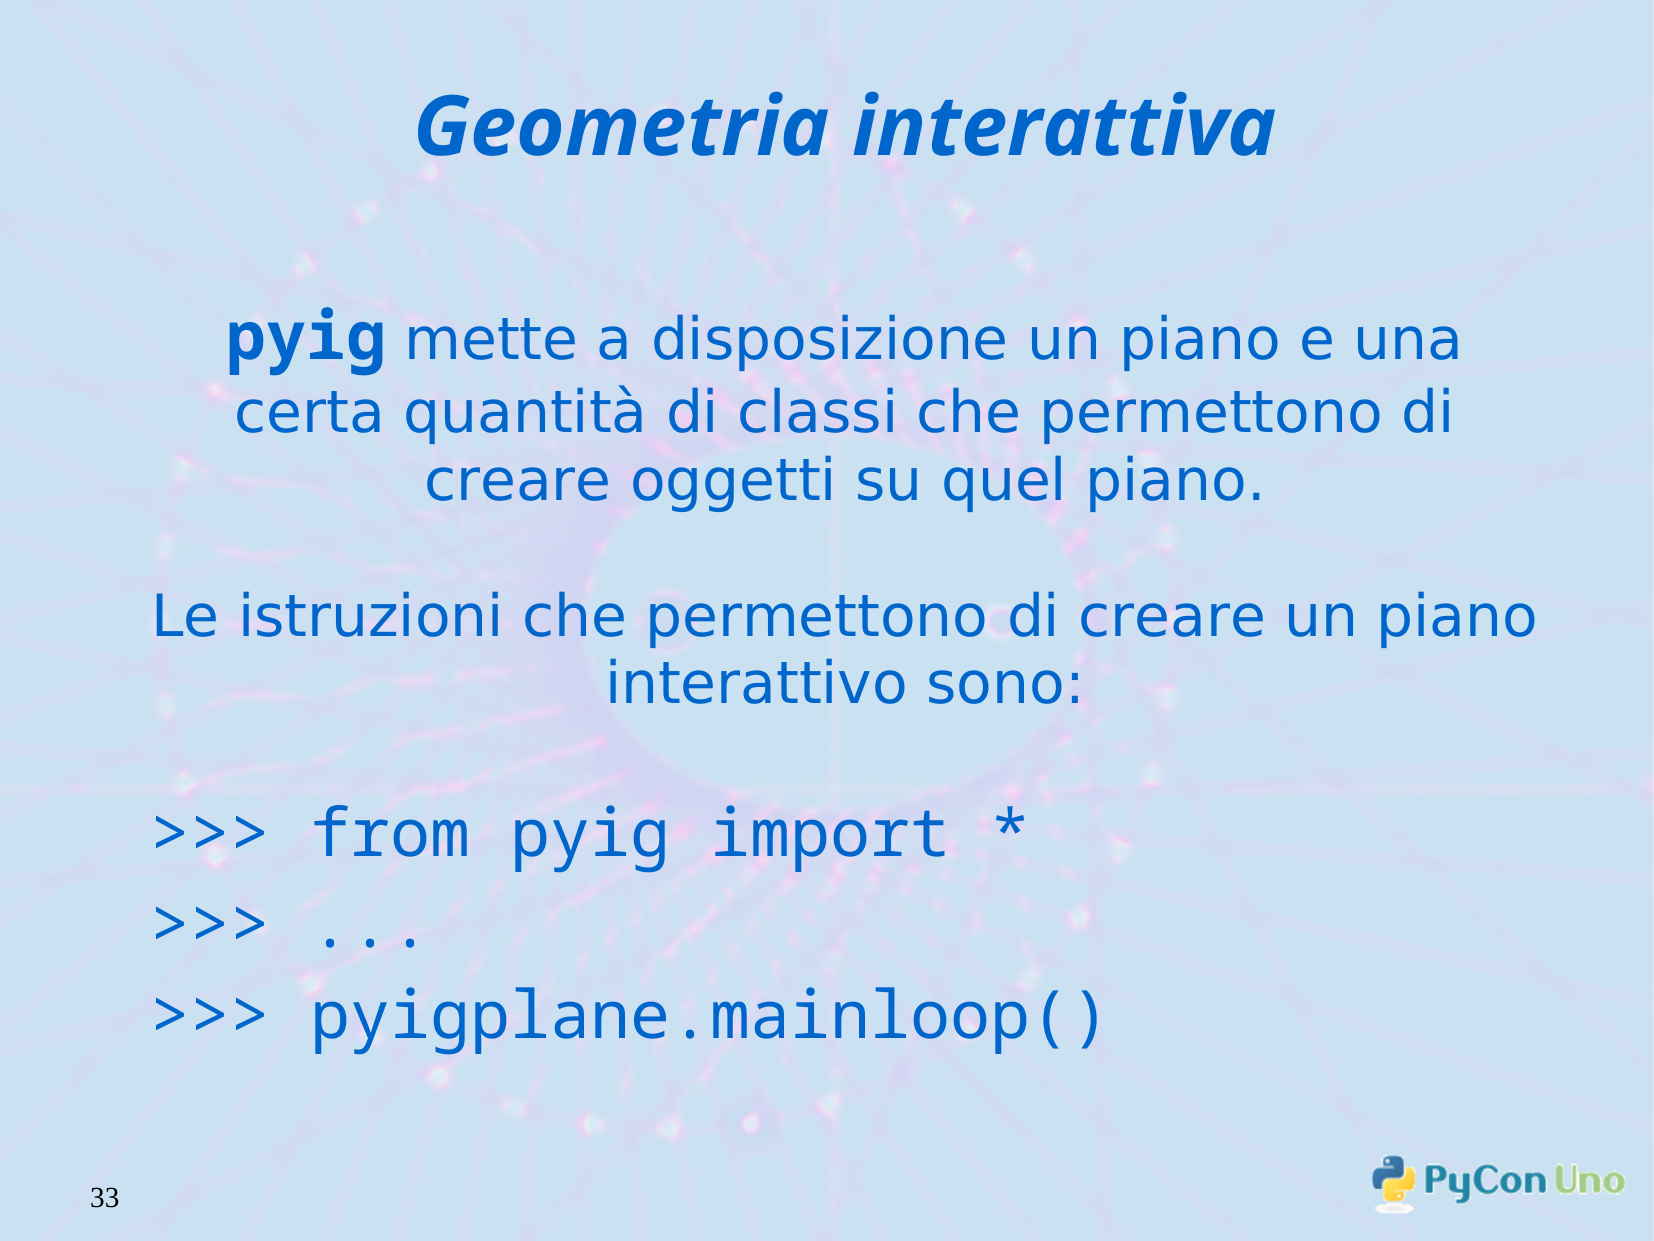

# Geometria interattiva
pyig mette a disposizione un piano e una certa quantità di classi che permettono di creare oggetti su quel piano.
Le istruzioni che permettono di creare un piano interattivo sono:
>>> from pyig import *
>>> ...
>>> pyigplane.mainloop()
33